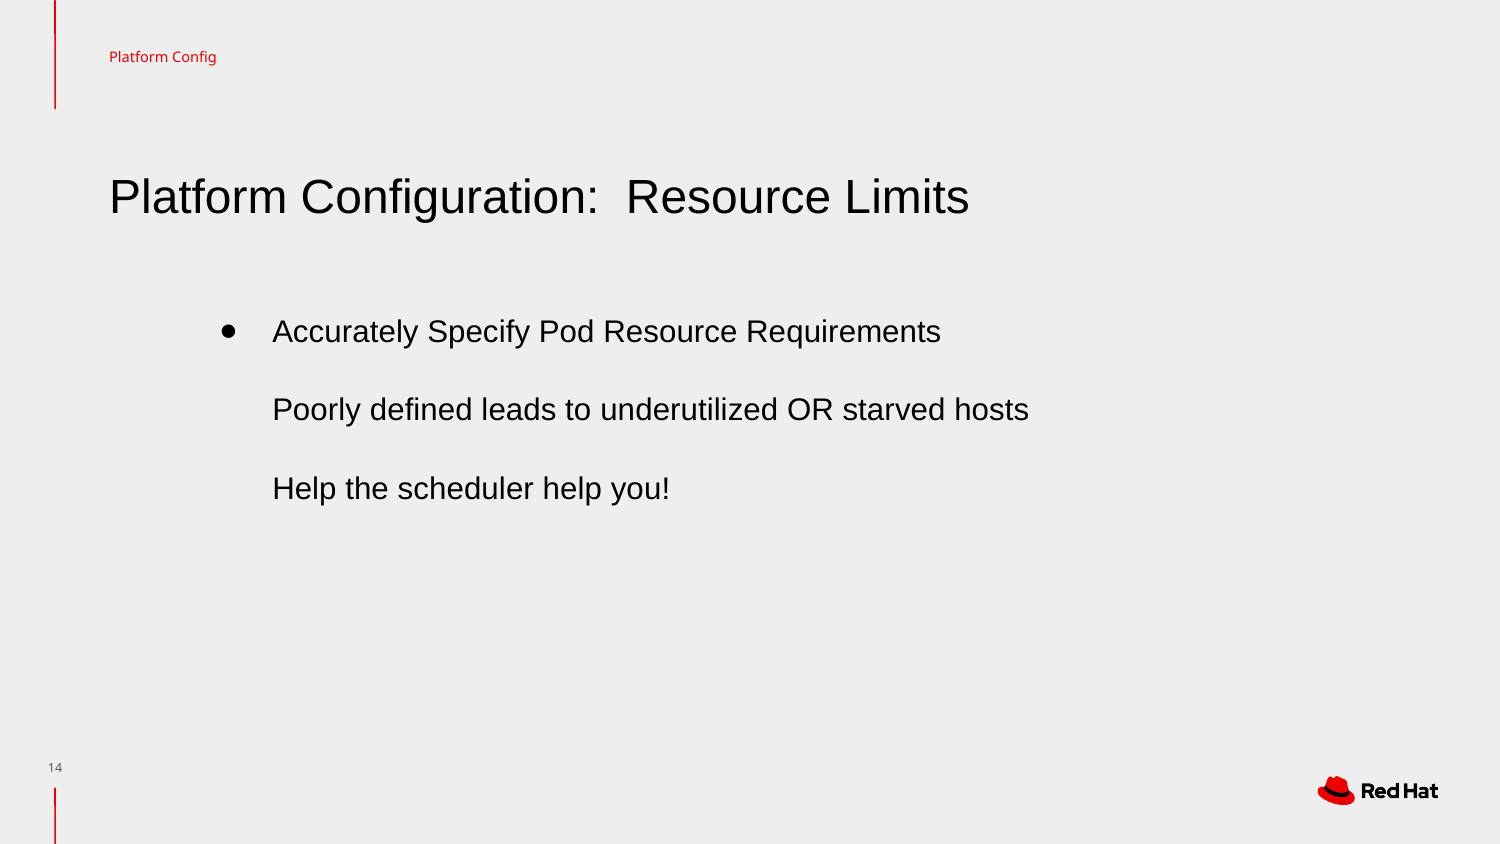

# Platform Config
Platform Configuration: Resource Limits
Accurately Specify Pod Resource Requirements
Poorly defined leads to underutilized OR starved hosts
Help the scheduler help you!